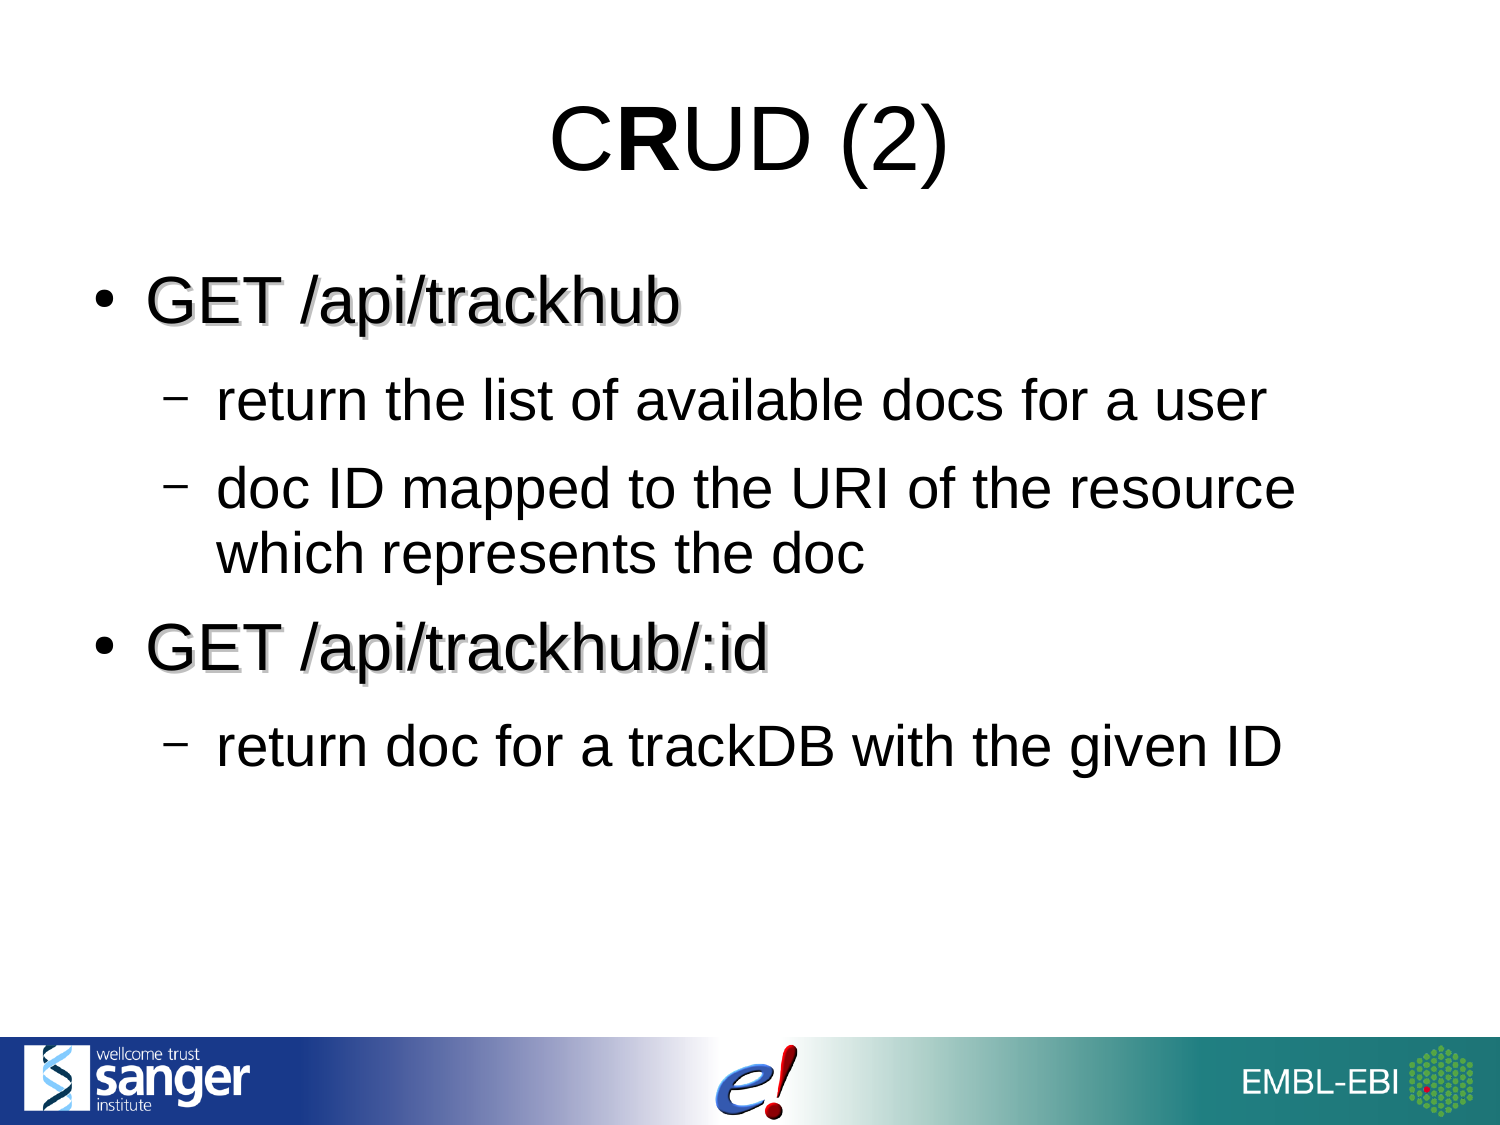

# CRUD (2)
GET /api/trackhub
return the list of available docs for a user
doc ID mapped to the URI of the resource which represents the doc
GET /api/trackhub/:id
return doc for a trackDB with the given ID